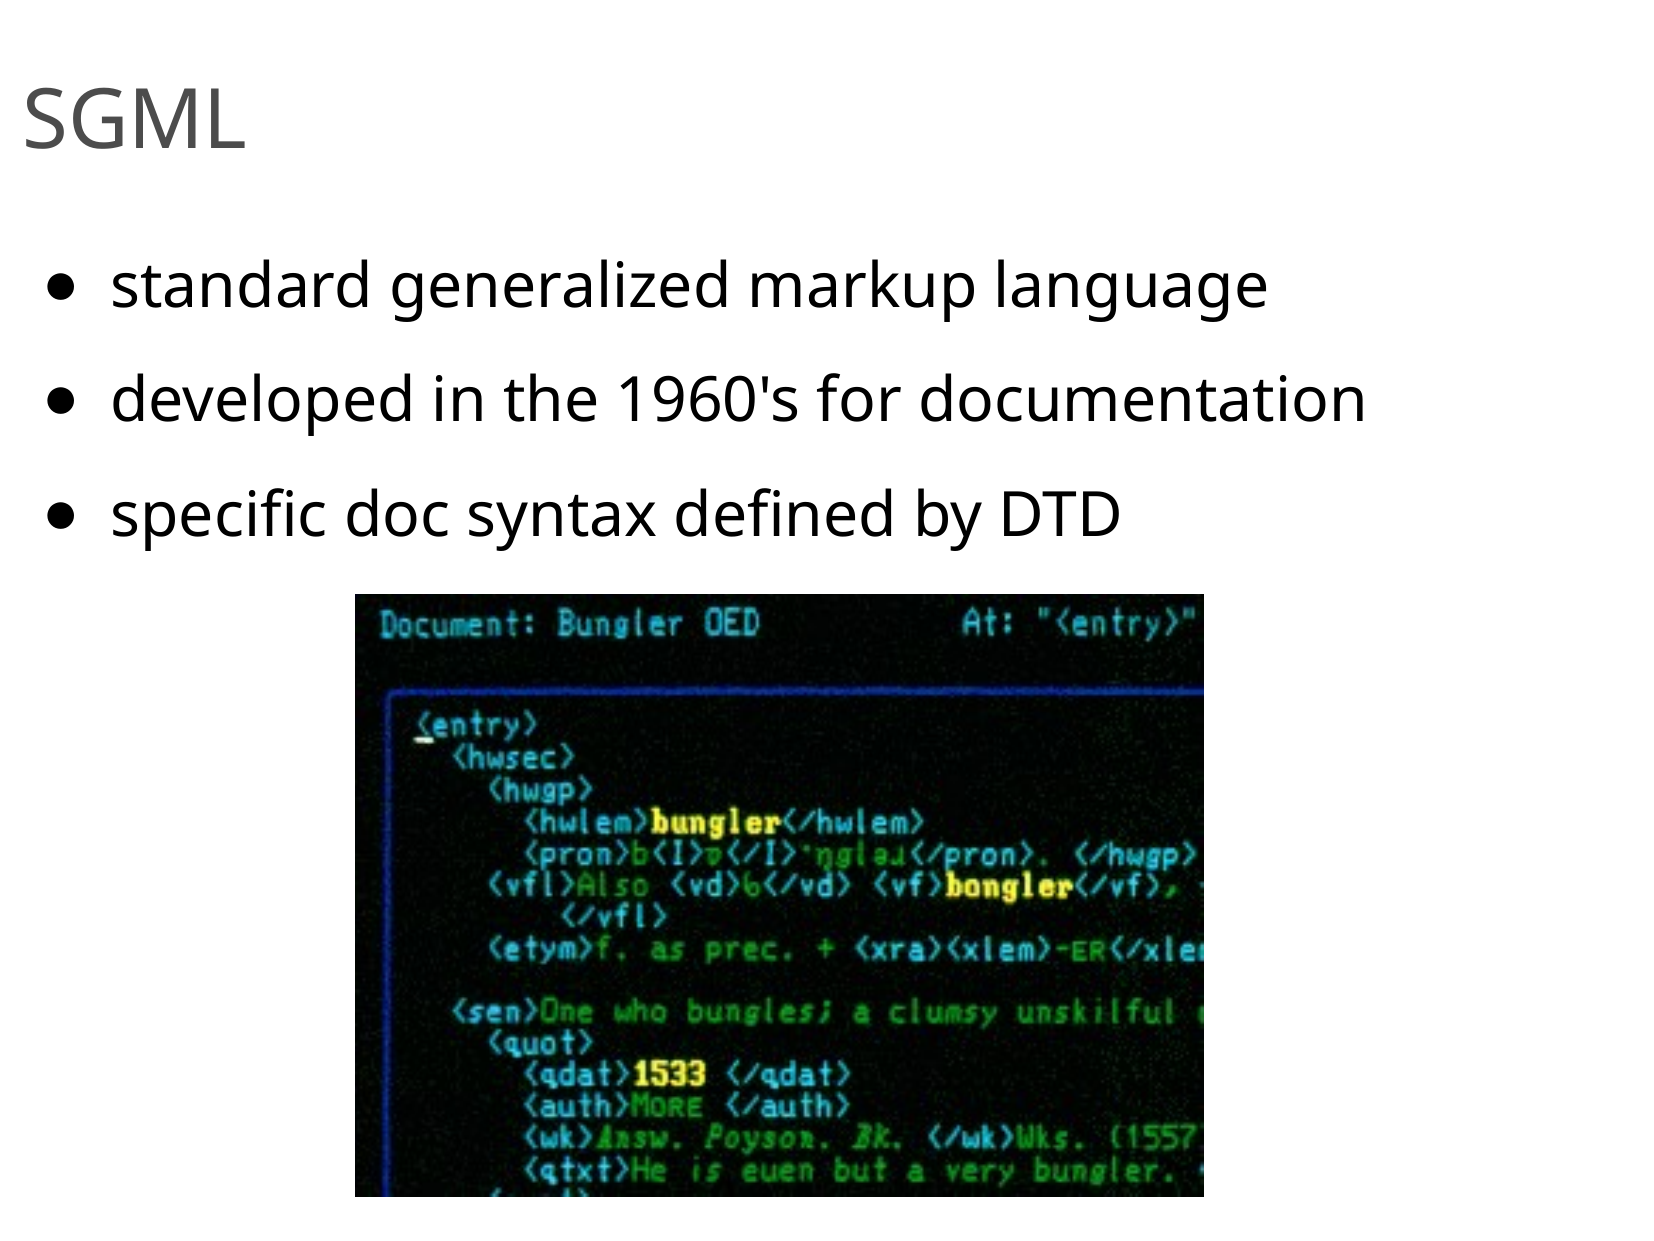

# SGML
standard generalized markup language
developed in the 1960's for documentation
specific doc syntax defined by DTD